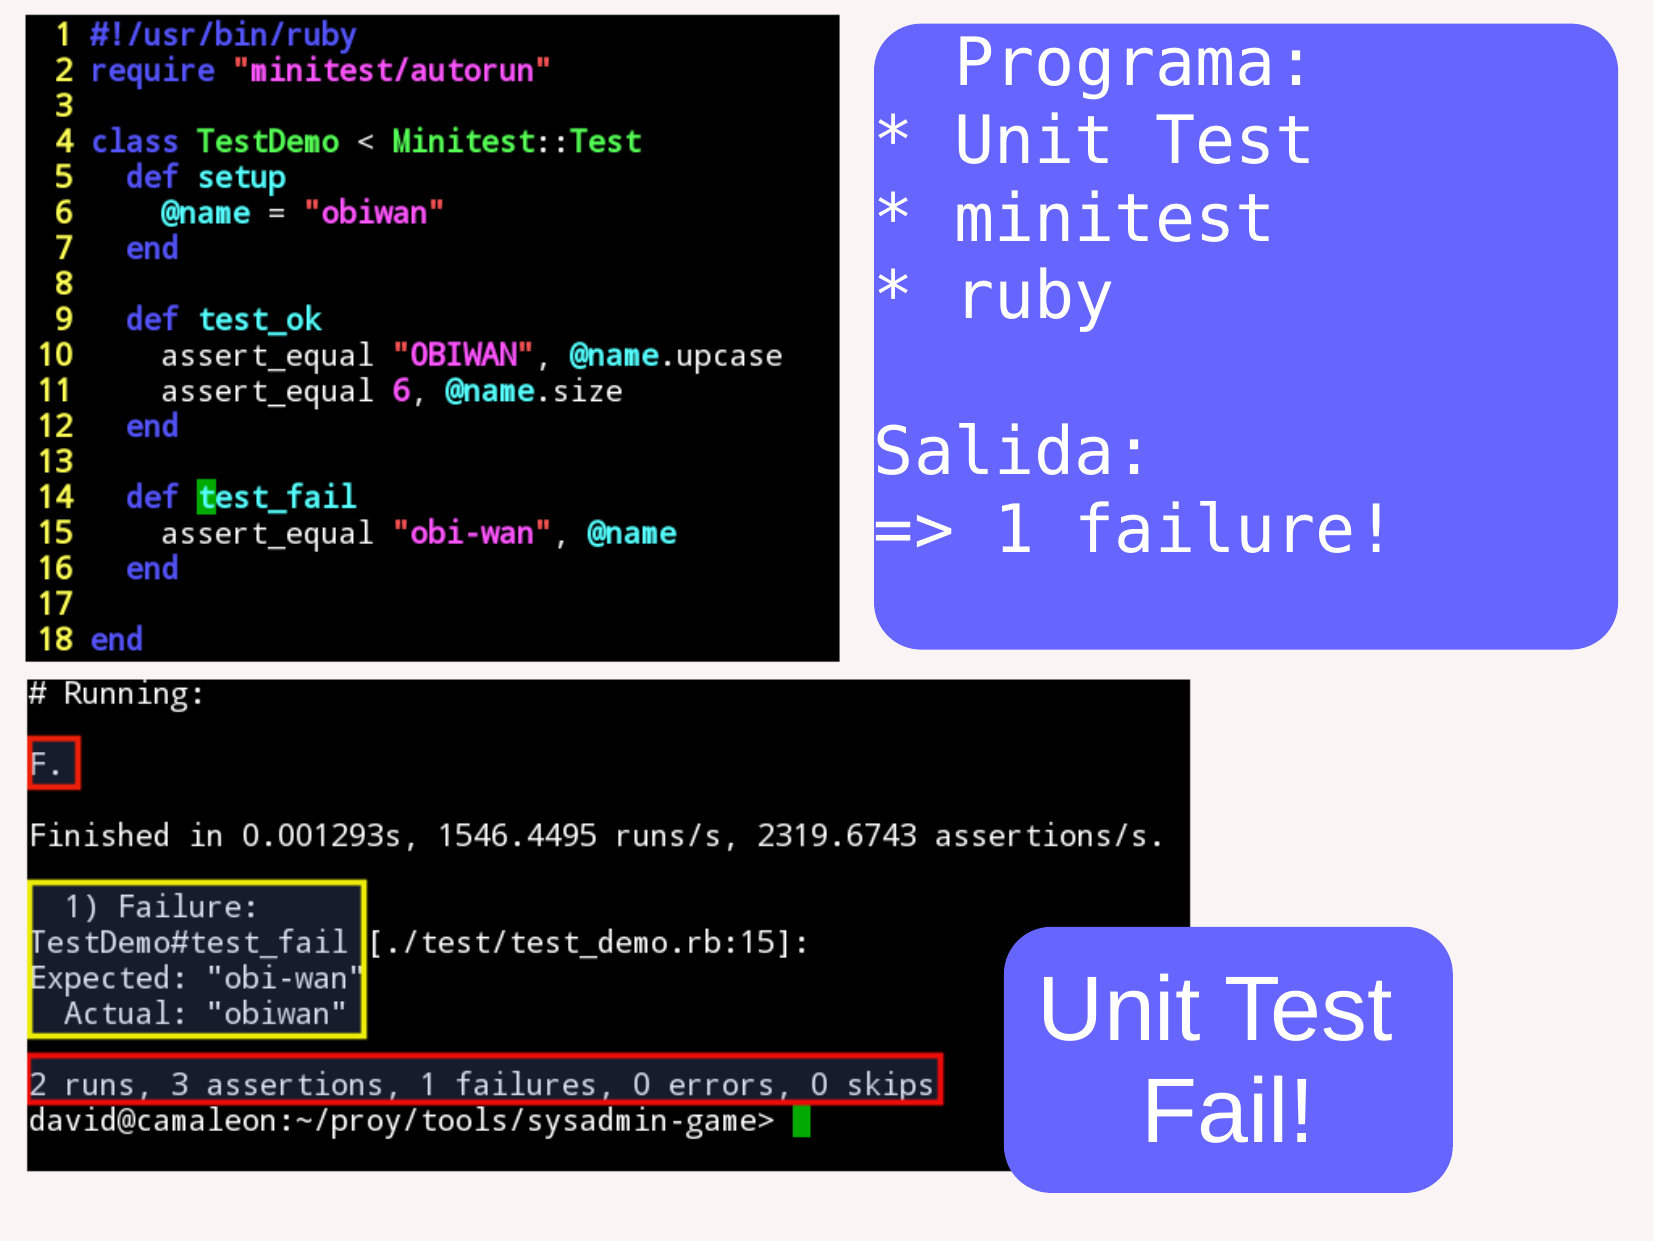

Programa:
* Unit Test
* minitest
* ruby
Salida:
=> 1 failure!
# Unit Test Fail!